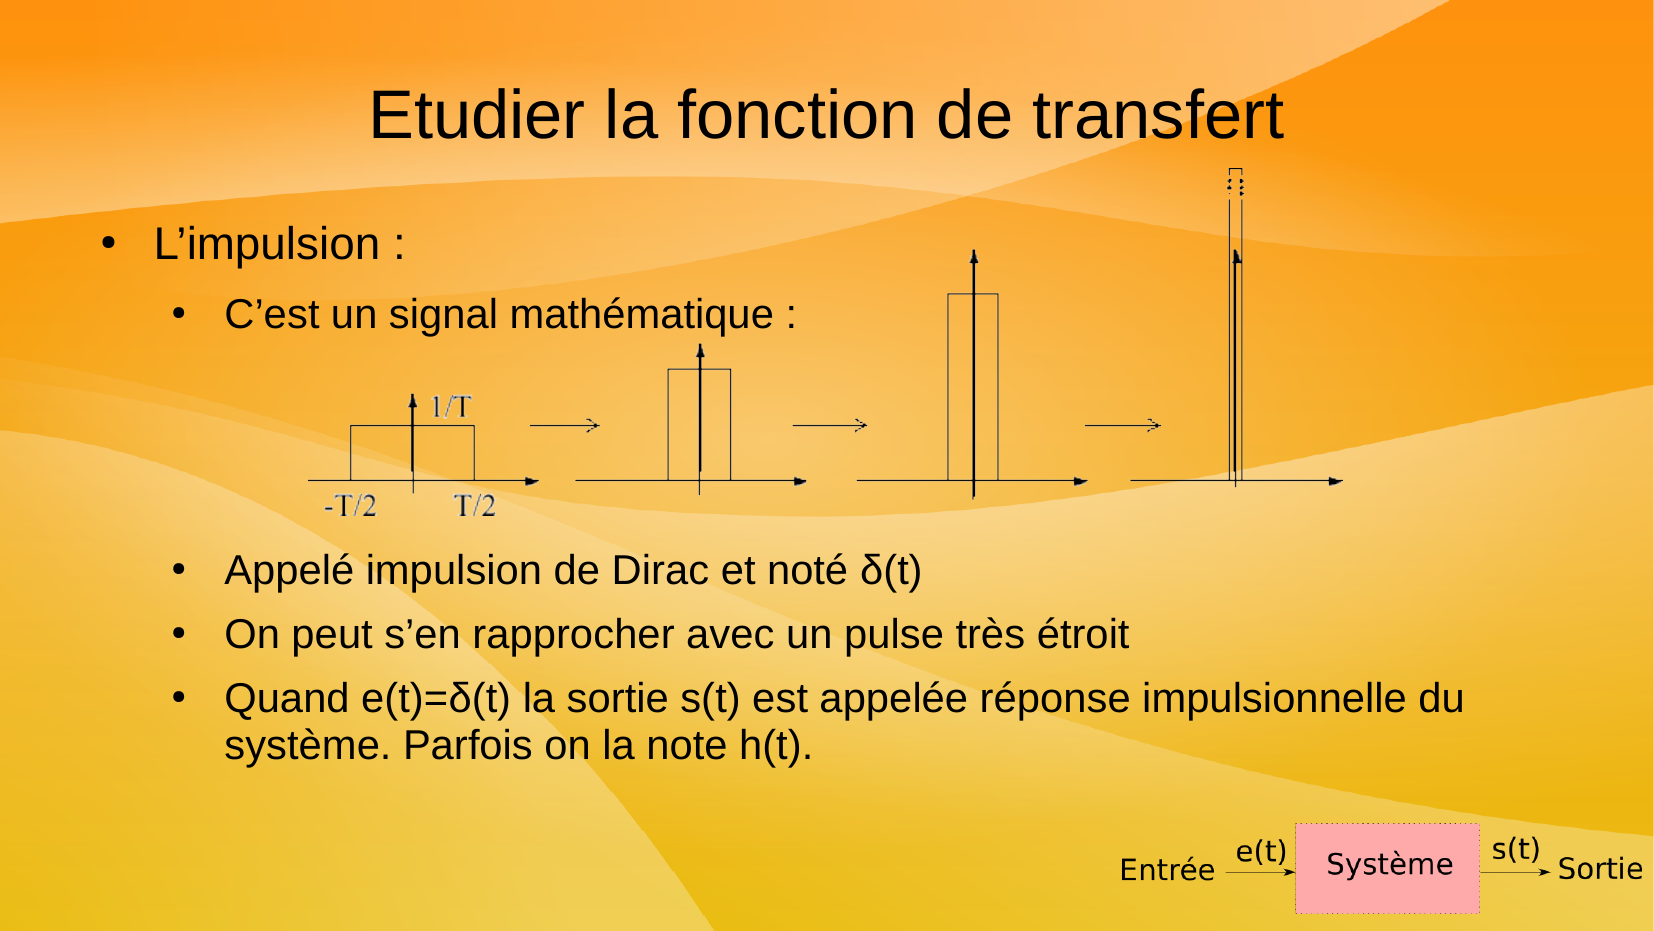

# Etudier la fonction de transfert
L’impulsion :
C’est un signal mathématique :
Appelé impulsion de Dirac et noté δ(t)
On peut s’en rapprocher avec un pulse très étroit
Quand e(t)=δ(t) la sortie s(t) est appelée réponse impulsionnelle du système. Parfois on la note h(t).